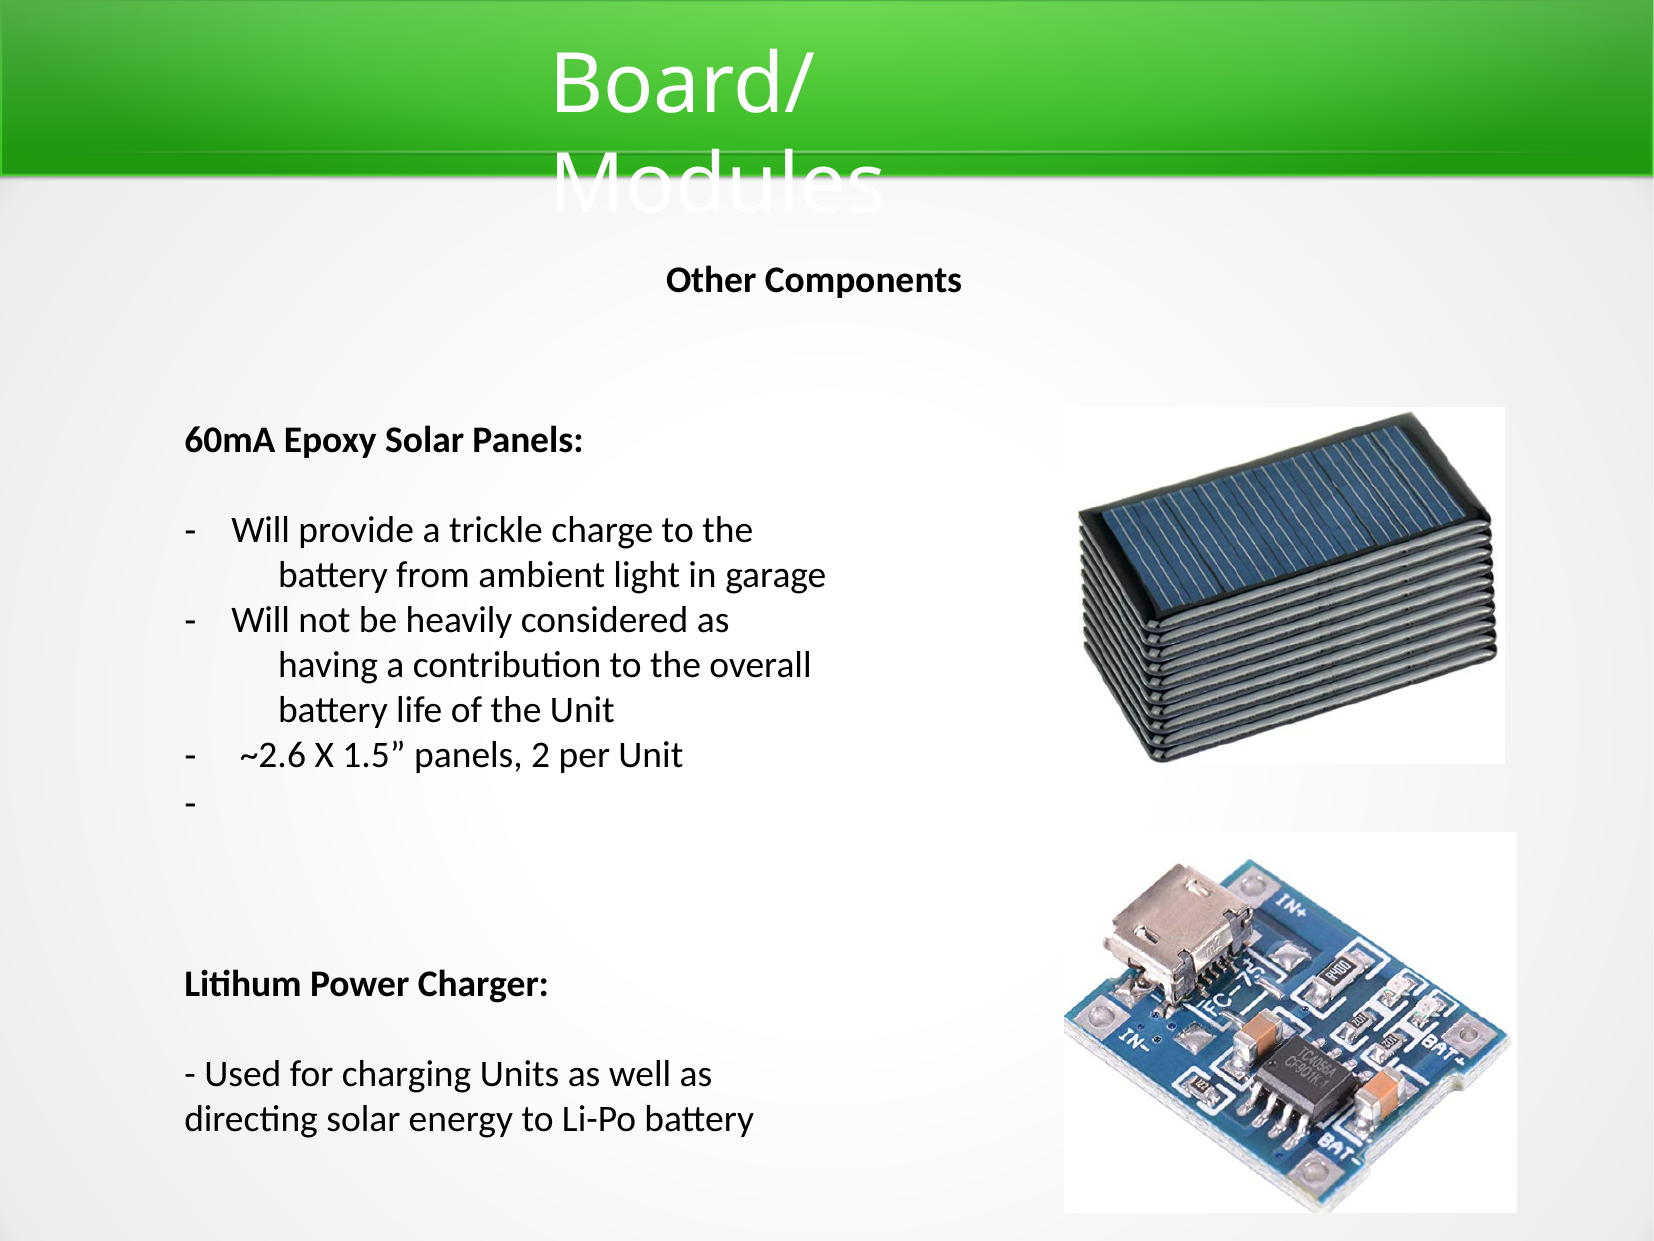

Board/Modules
Other Components
60mA Epoxy Solar Panels:
Will provide a trickle charge to the battery from ambient light in garage
Will not be heavily considered as having a contribution to the overall battery life of the Unit
 ~2.6 X 1.5” panels, 2 per Unit
Litihum Power Charger:
- Used for charging Units as well as directing solar energy to Li-Po battery